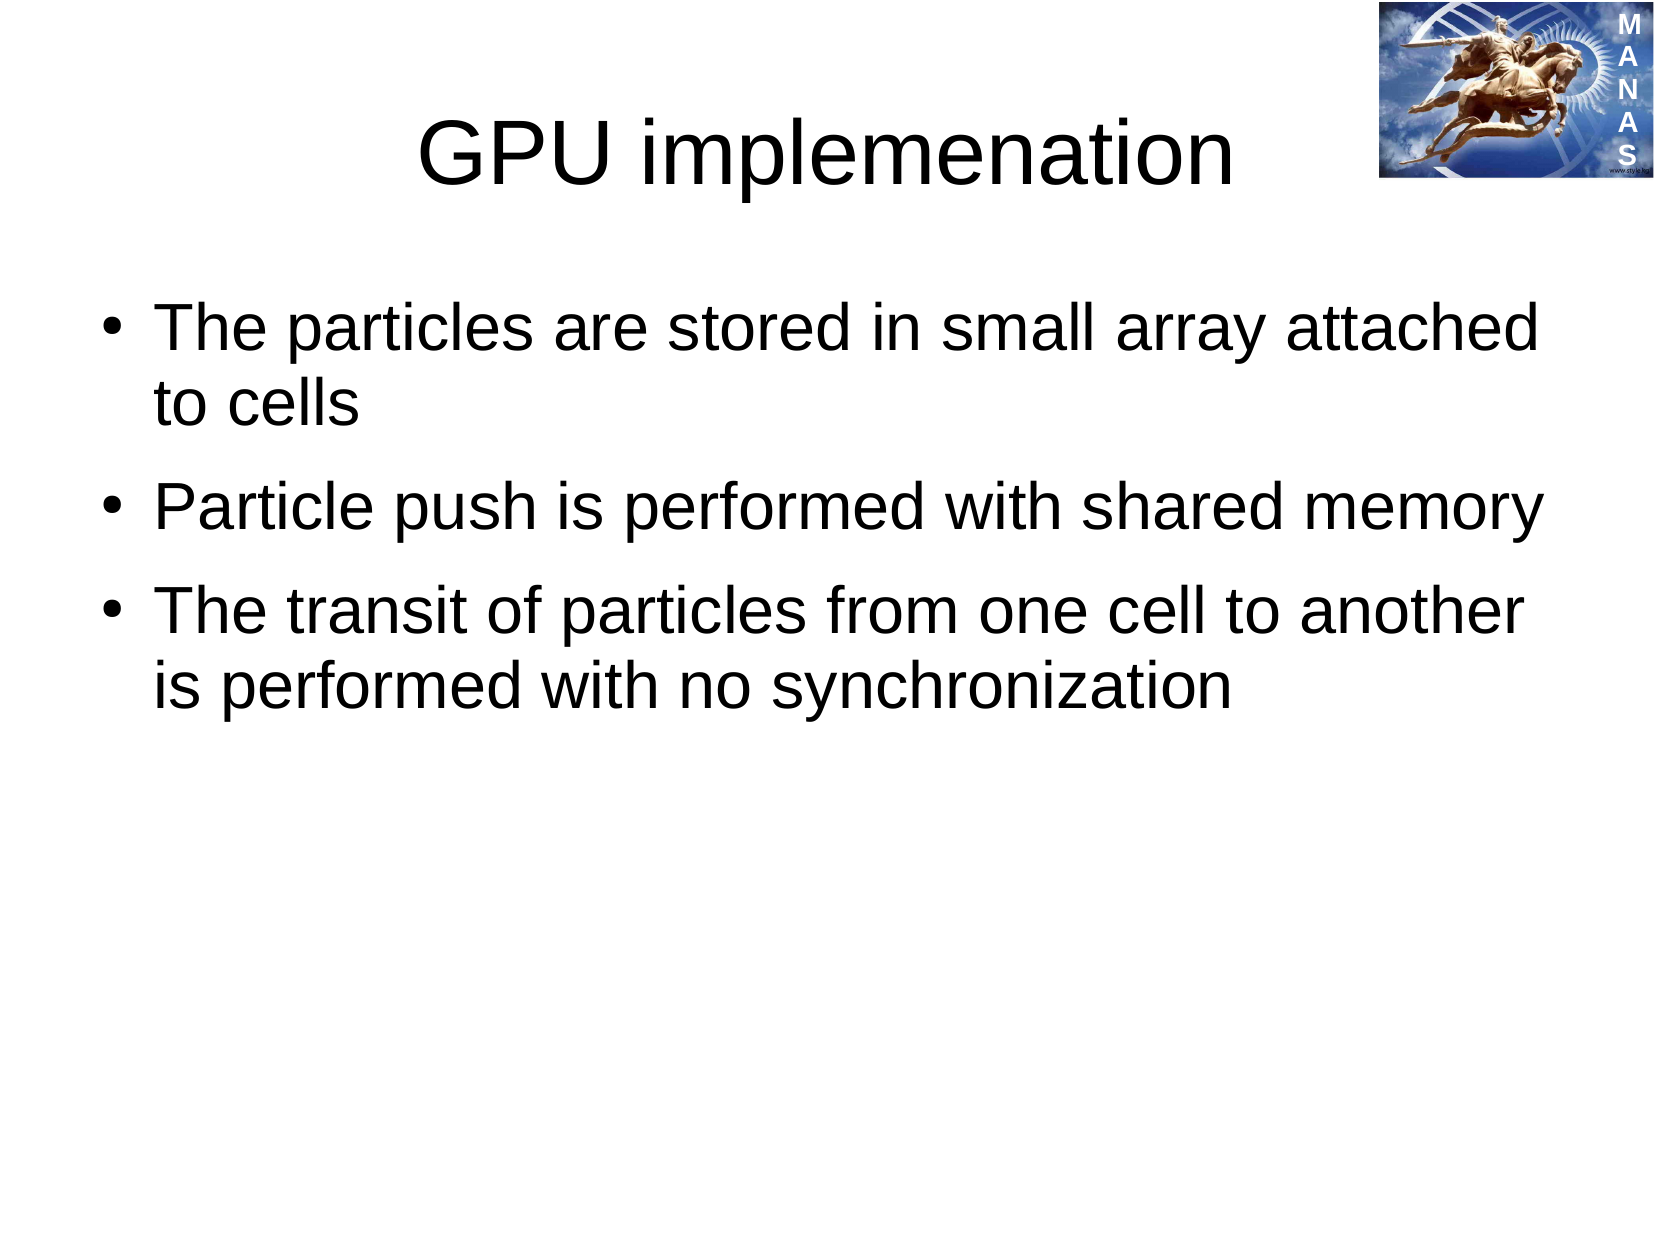

М
A
N
A
S
GPU implemenation
# The particles are stored in small array attached to cells
Particle push is performed with shared memory
The transit of particles from one cell to another is performed with no synchronization